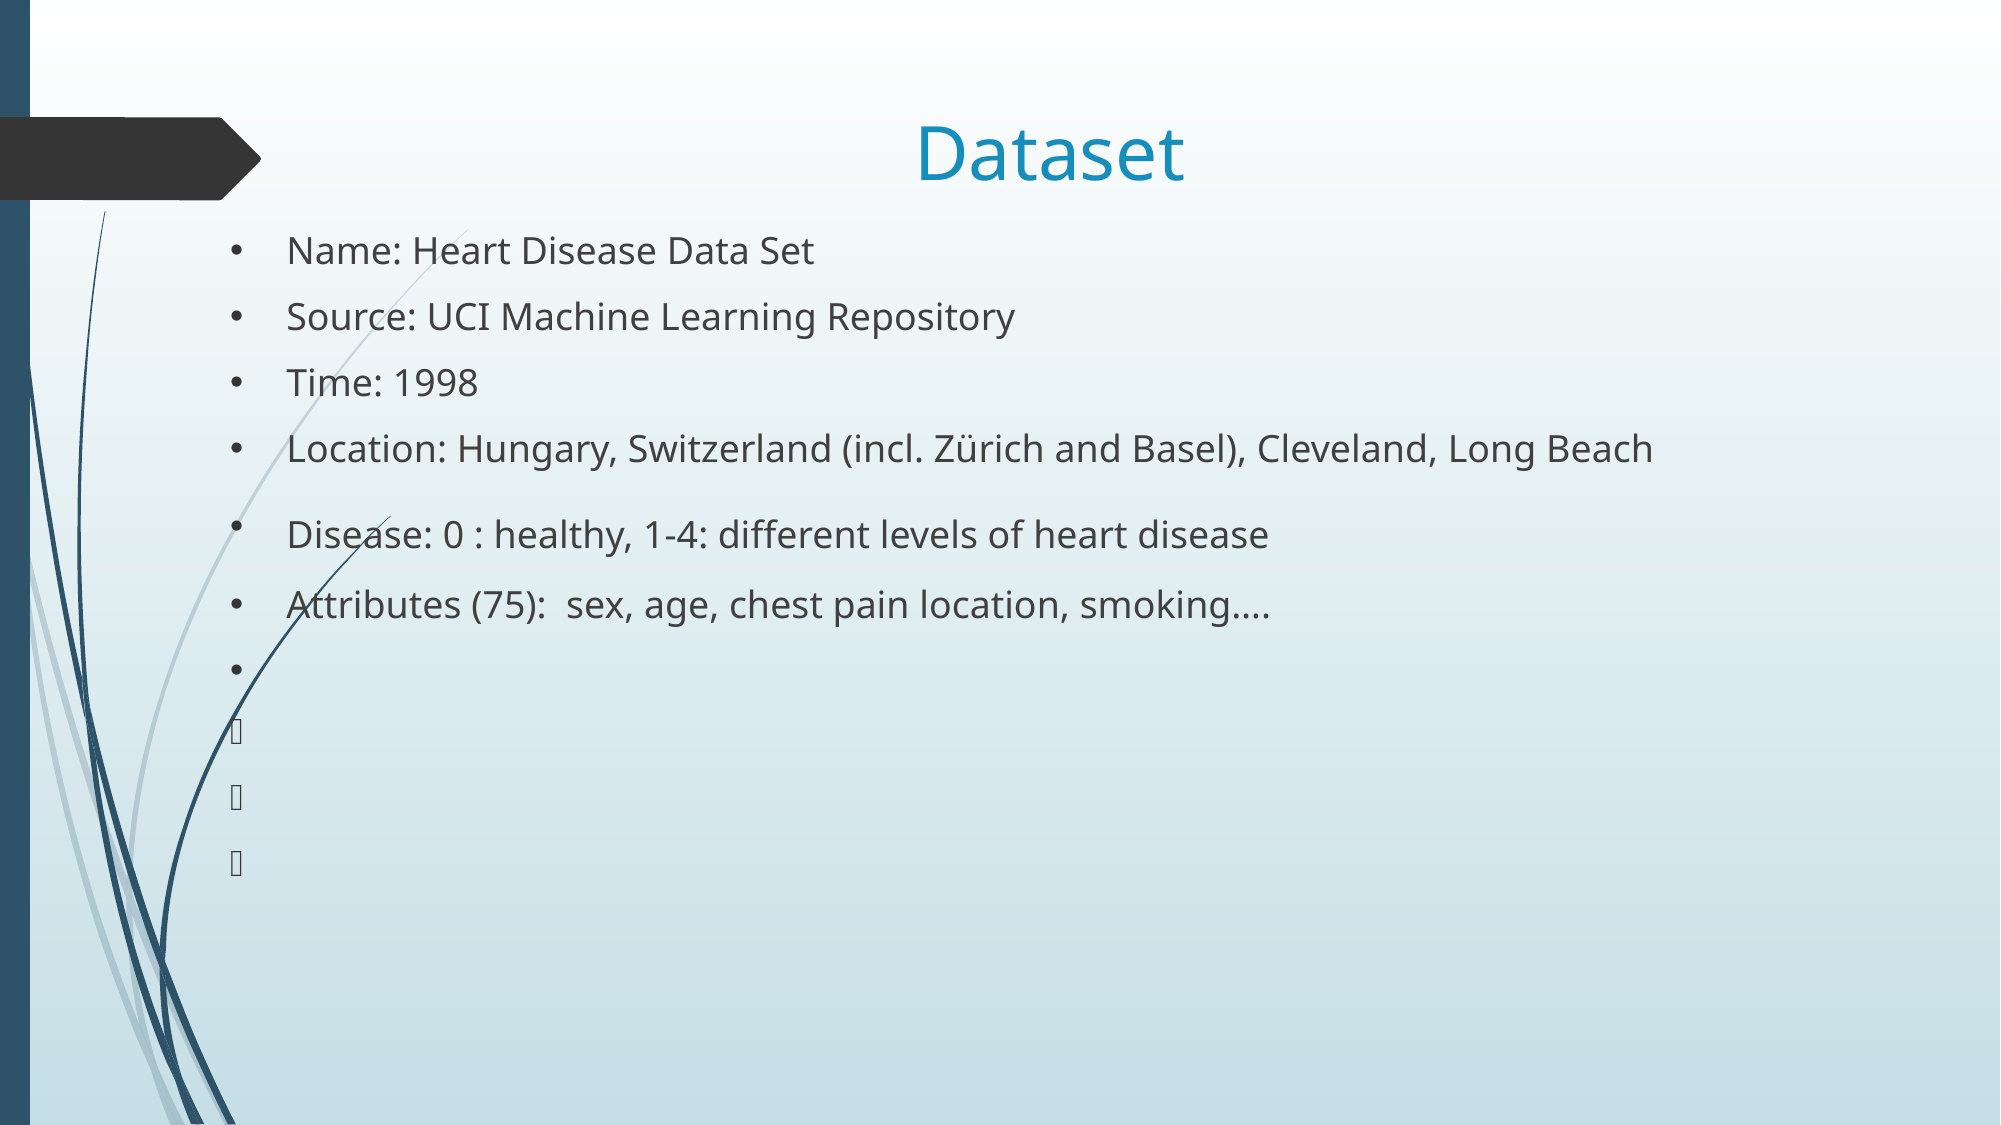

# Dataset
Name: Heart Disease Data Set
Source: UCI Machine Learning Repository
Time: 1998
Location: Hungary, Switzerland (incl. Zürich and Basel), Cleveland, Long Beach
Disease: 0 : healthy, 1-4: different levels of heart disease
Attributes (75): sex, age, chest pain location, smoking….